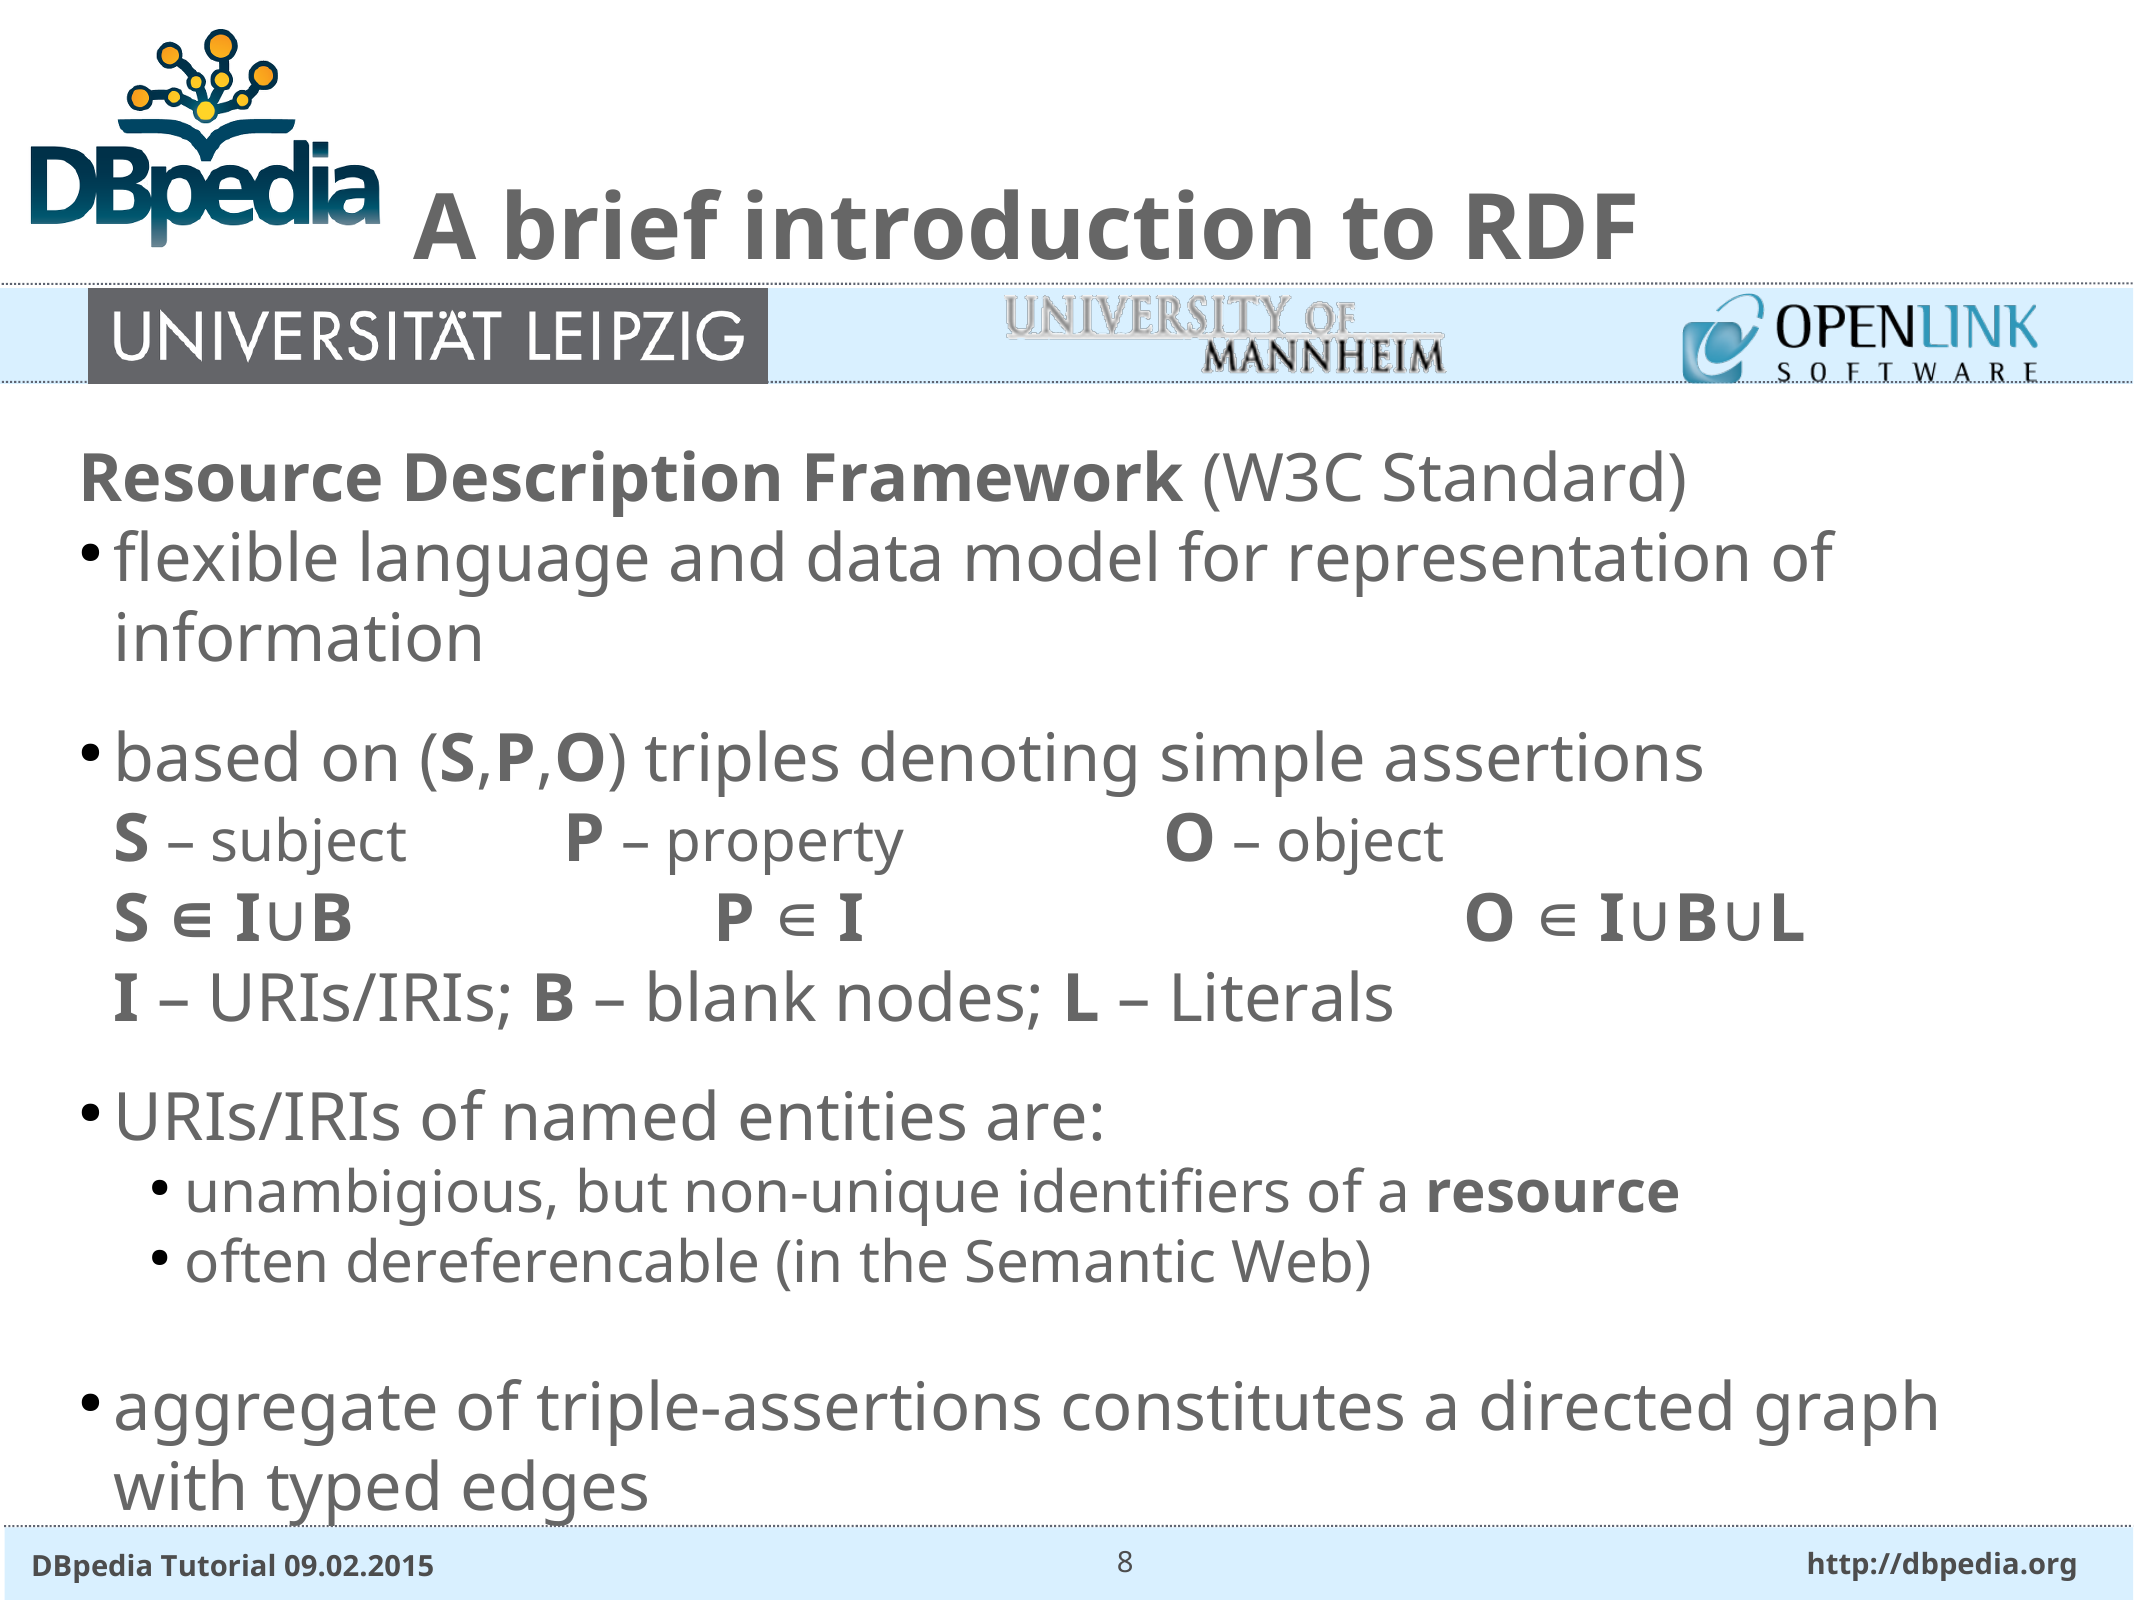

# A brief introduction to RDF
Resource Description Framework (W3C Standard)
flexible language and data model for representation of information
based on (S,P,O) triples denoting simple assertions
S – subject		P – property		O – object
S ∊ I∪B			P ∊ I				O ∊ I∪B∪L
I – URIs/IRIs; B – blank nodes; L – Literals
URIs/IRIs of named entities are:
unambigious, but non-unique identifiers of a resource
often dereferencable (in the Semantic Web)
aggregate of triple-assertions constitutes a directed graph with typed edges